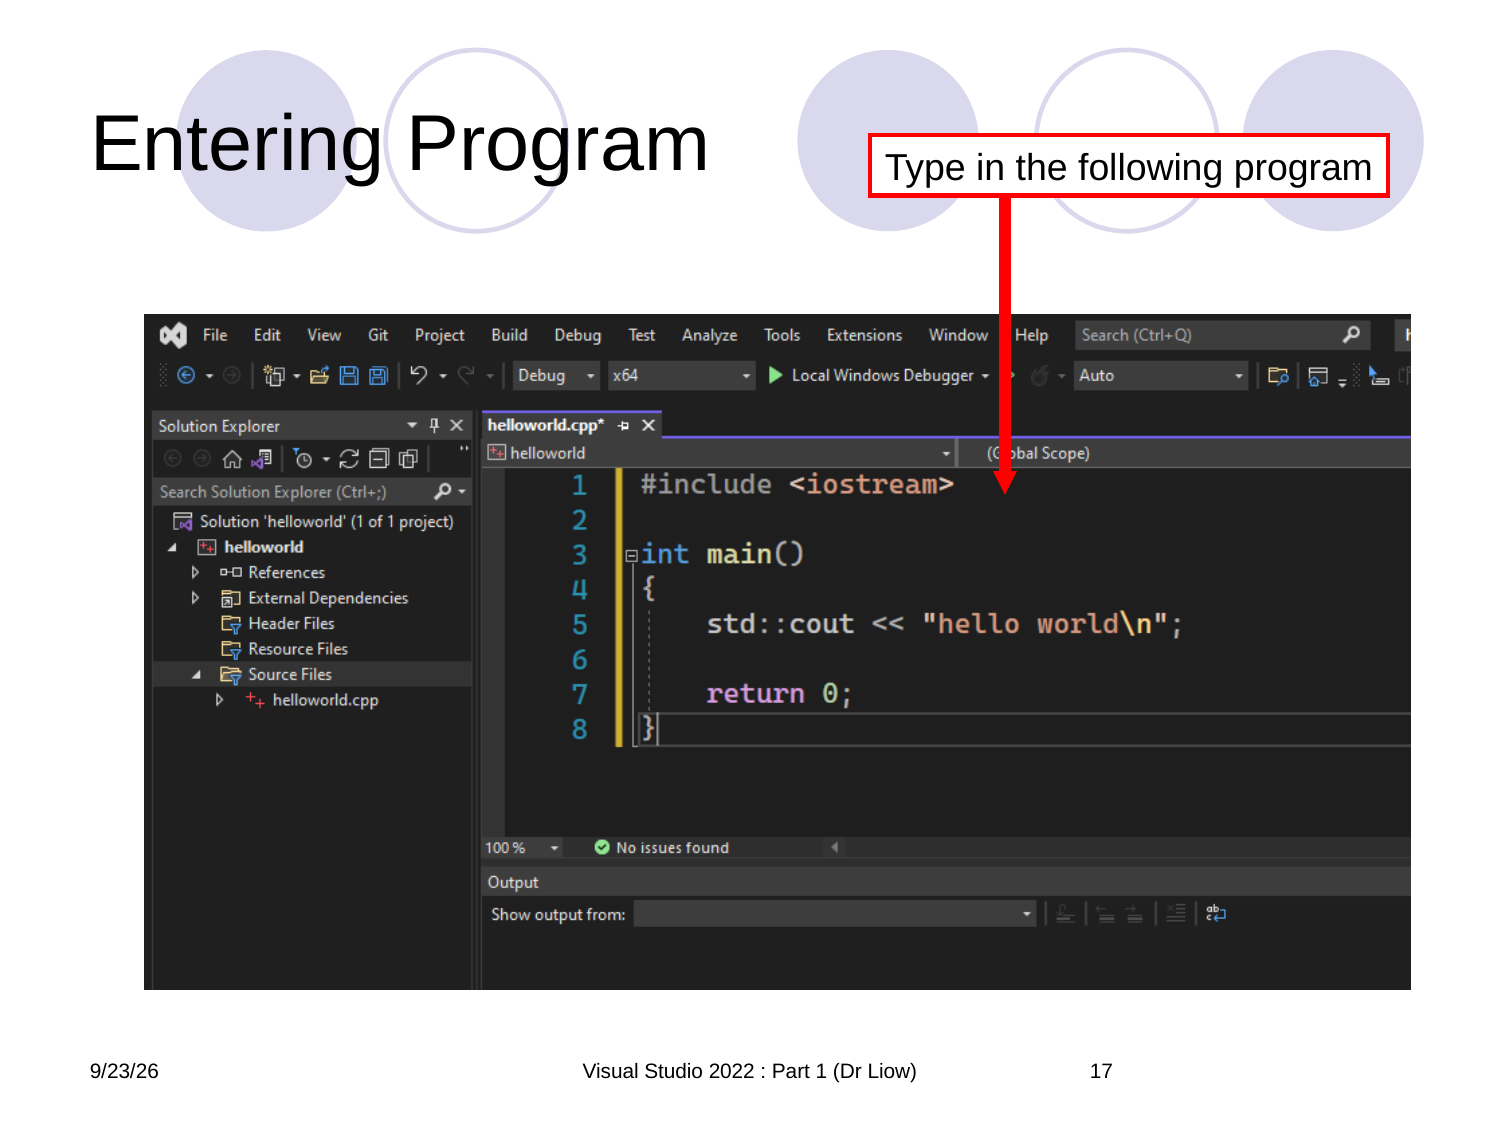

# Entering Program
Type in the following program
Visual Studio 2022 : Part 1 (Dr Liow)